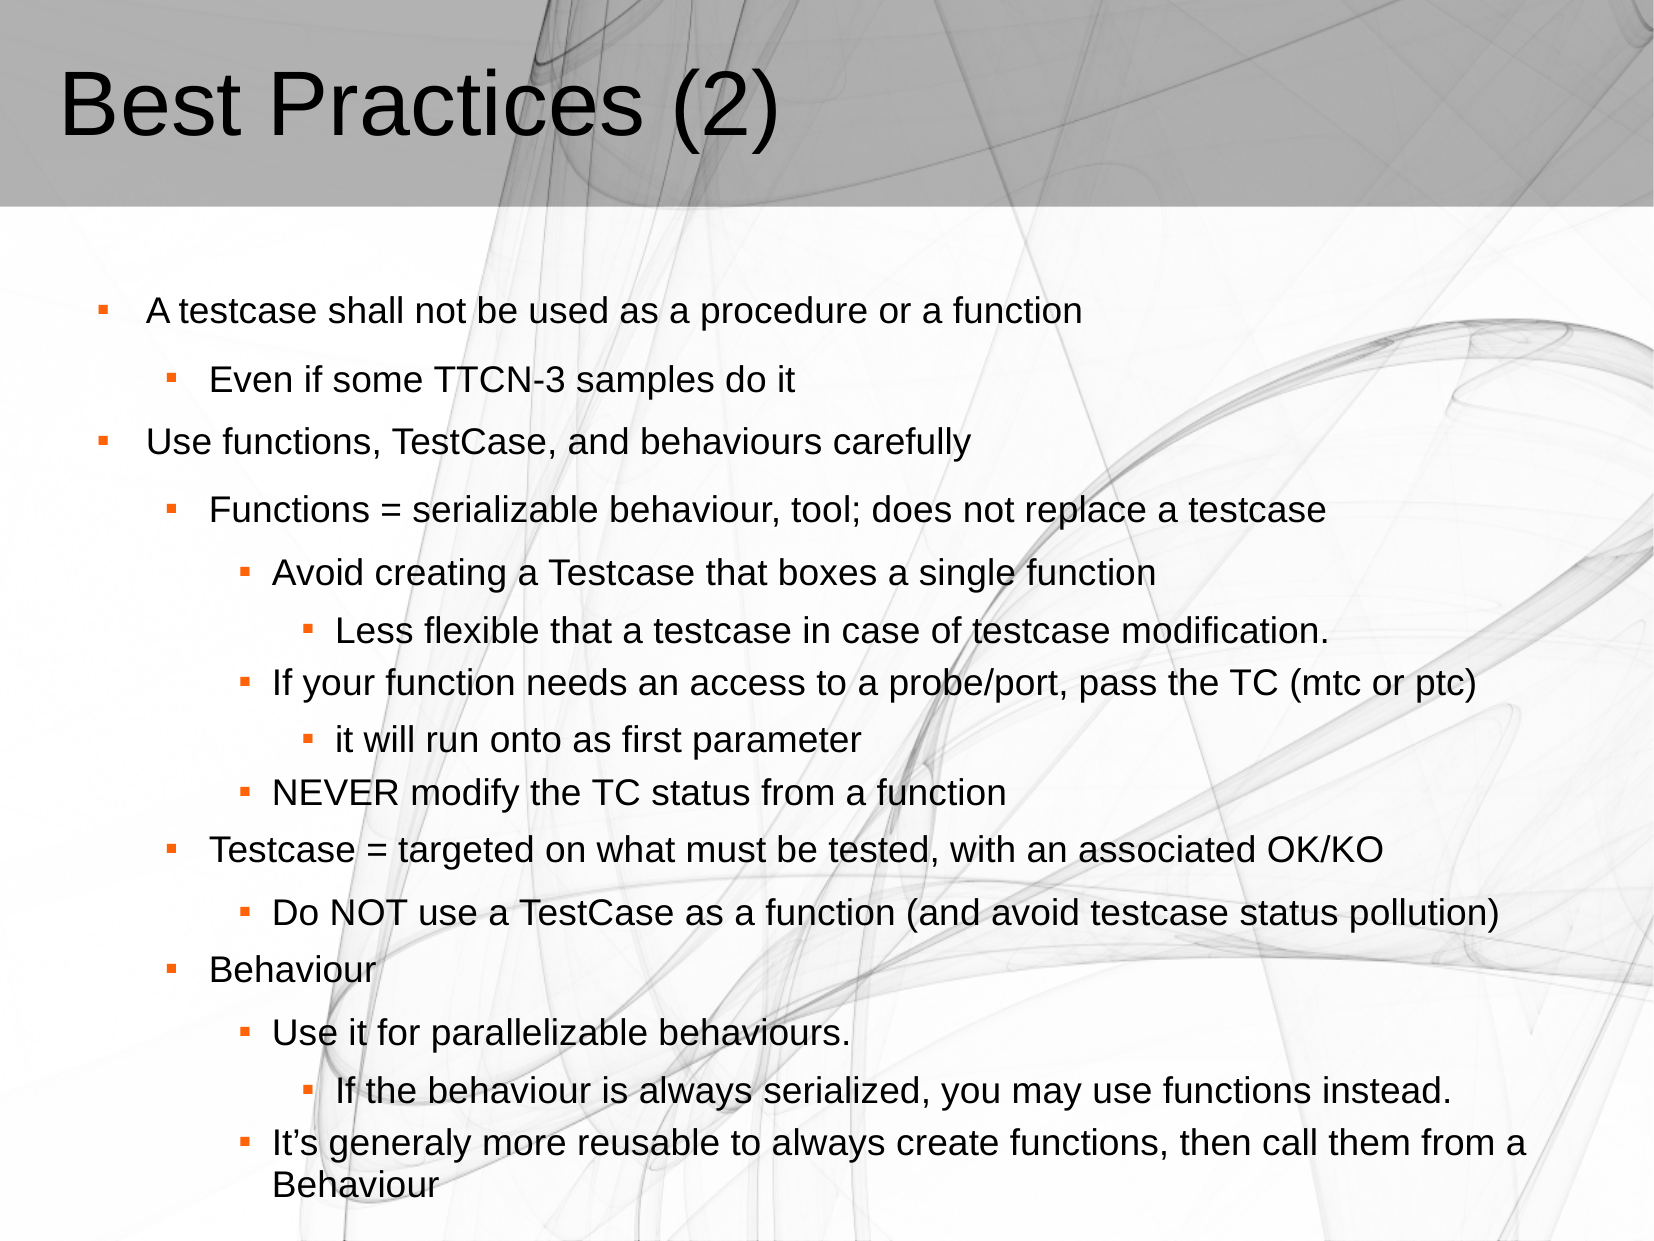

# Best Practices (2)
A testcase shall not be used as a procedure or a function
Even if some TTCN-3 samples do it
Use functions, TestCase, and behaviours carefully
Functions = serializable behaviour, tool; does not replace a testcase
Avoid creating a Testcase that boxes a single function
Less flexible that a testcase in case of testcase modification.
If your function needs an access to a probe/port, pass the TC (mtc or ptc)
it will run onto as first parameter
NEVER modify the TC status from a function
Testcase = targeted on what must be tested, with an associated OK/KO
Do NOT use a TestCase as a function (and avoid testcase status pollution)
Behaviour
Use it for parallelizable behaviours.
If the behaviour is always serialized, you may use functions instead.
It’s generaly more reusable to always create functions, then call them from a Behaviour